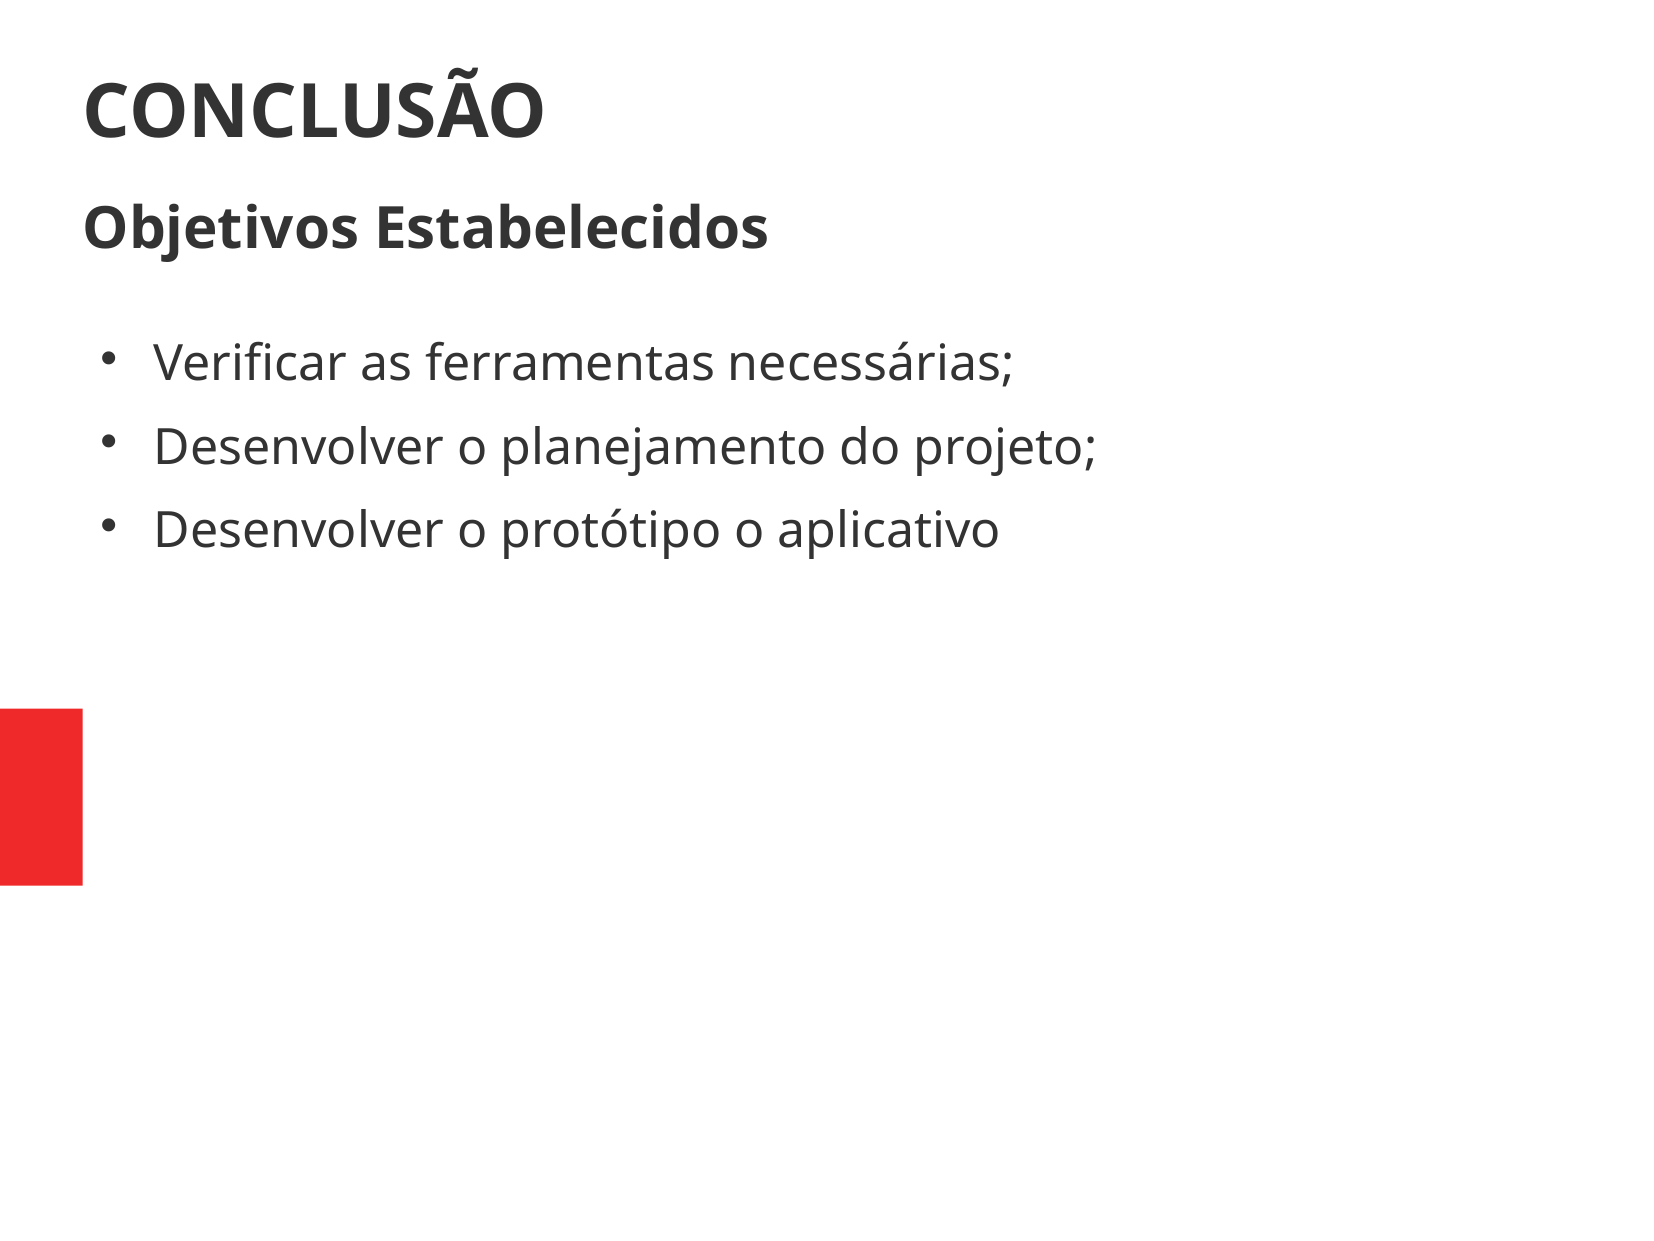

CONCLUSÃO
Objetivos Estabelecidos
Verificar as ferramentas necessárias;
Desenvolver o planejamento do projeto;
Desenvolver o protótipo o aplicativo